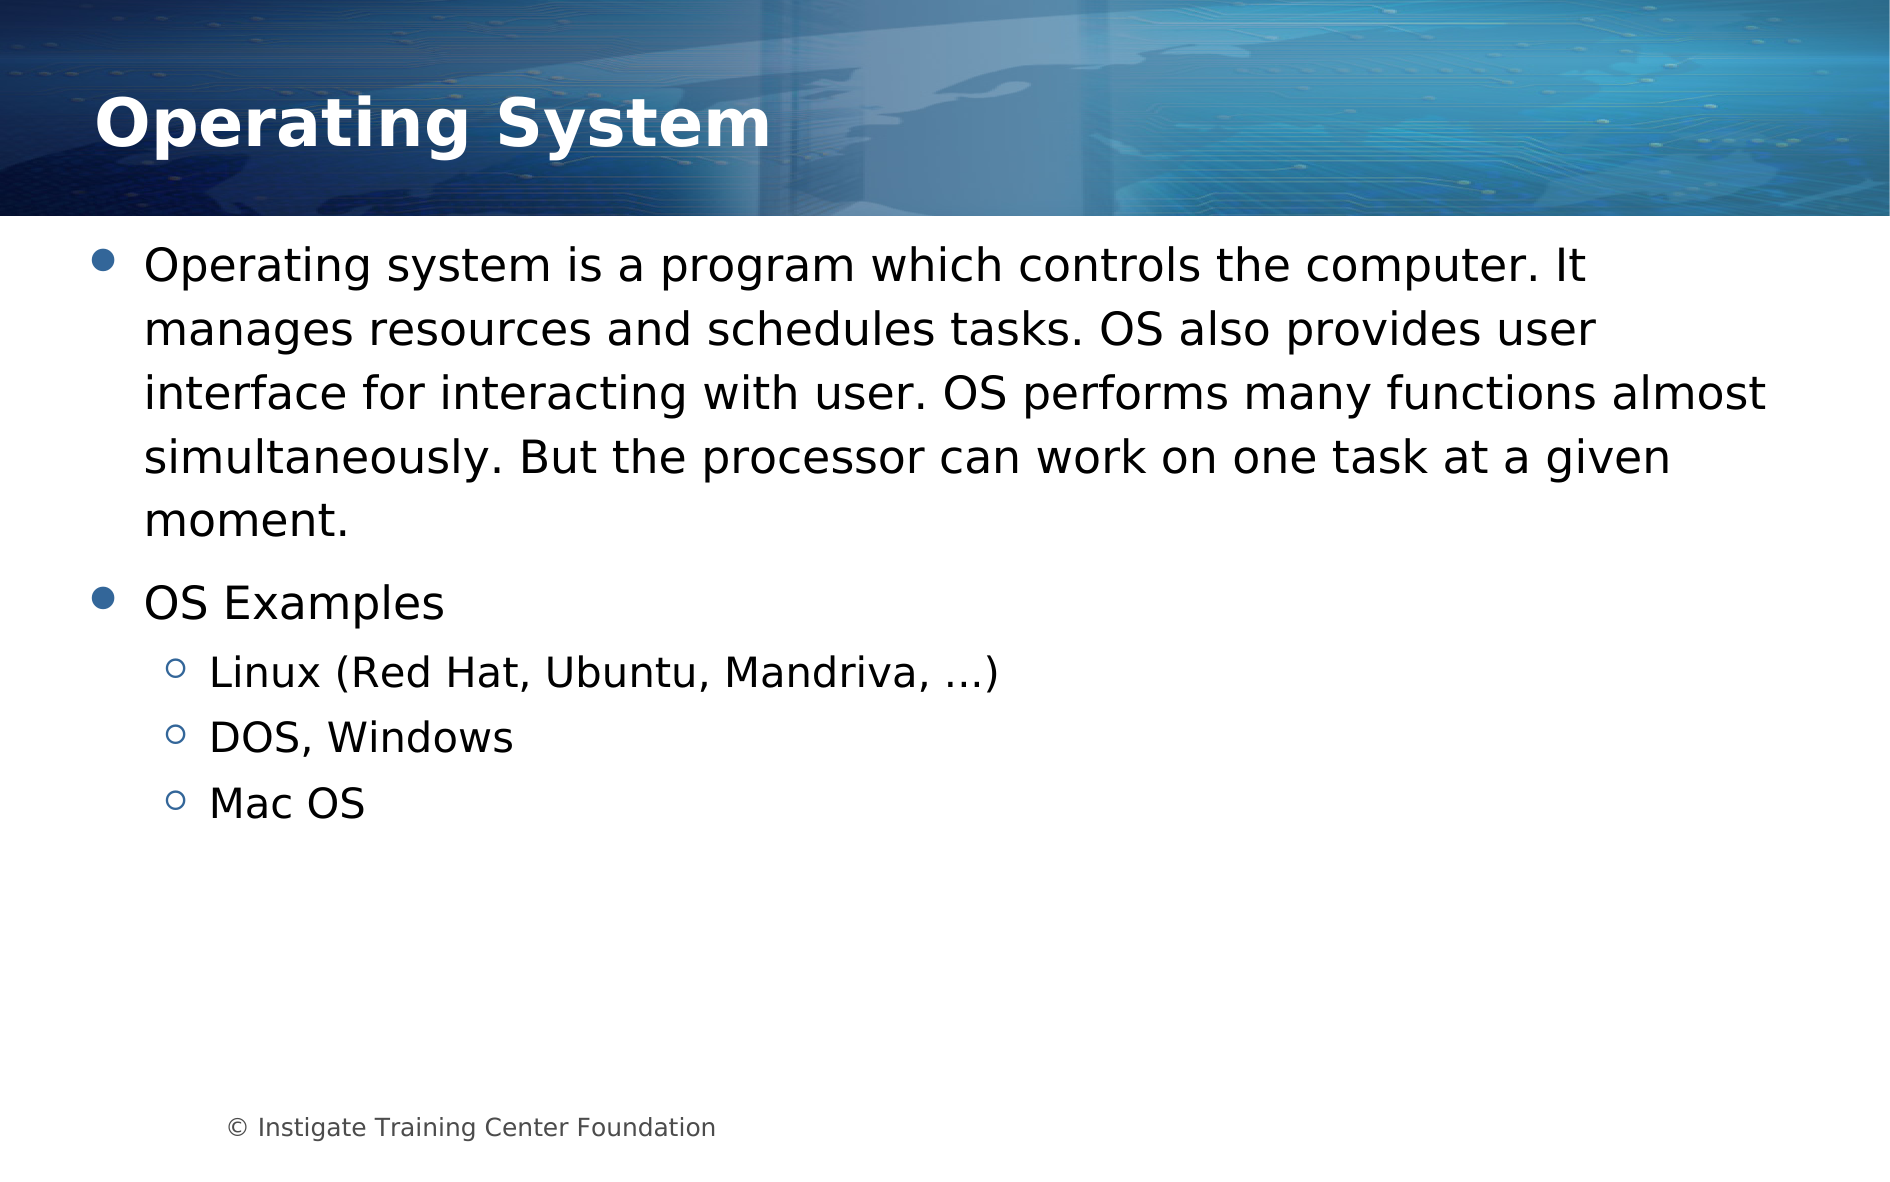

# Operating System
Operating system is a program which controls the computer. It manages resources and schedules tasks. OS also provides user interface for interacting with user. OS performs many functions almost simultaneously. But the processor can work on one task at a given moment.
OS Examples
Linux (Red Hat, Ubuntu, Mandriva, ...)
DOS, Windows
Mac OS